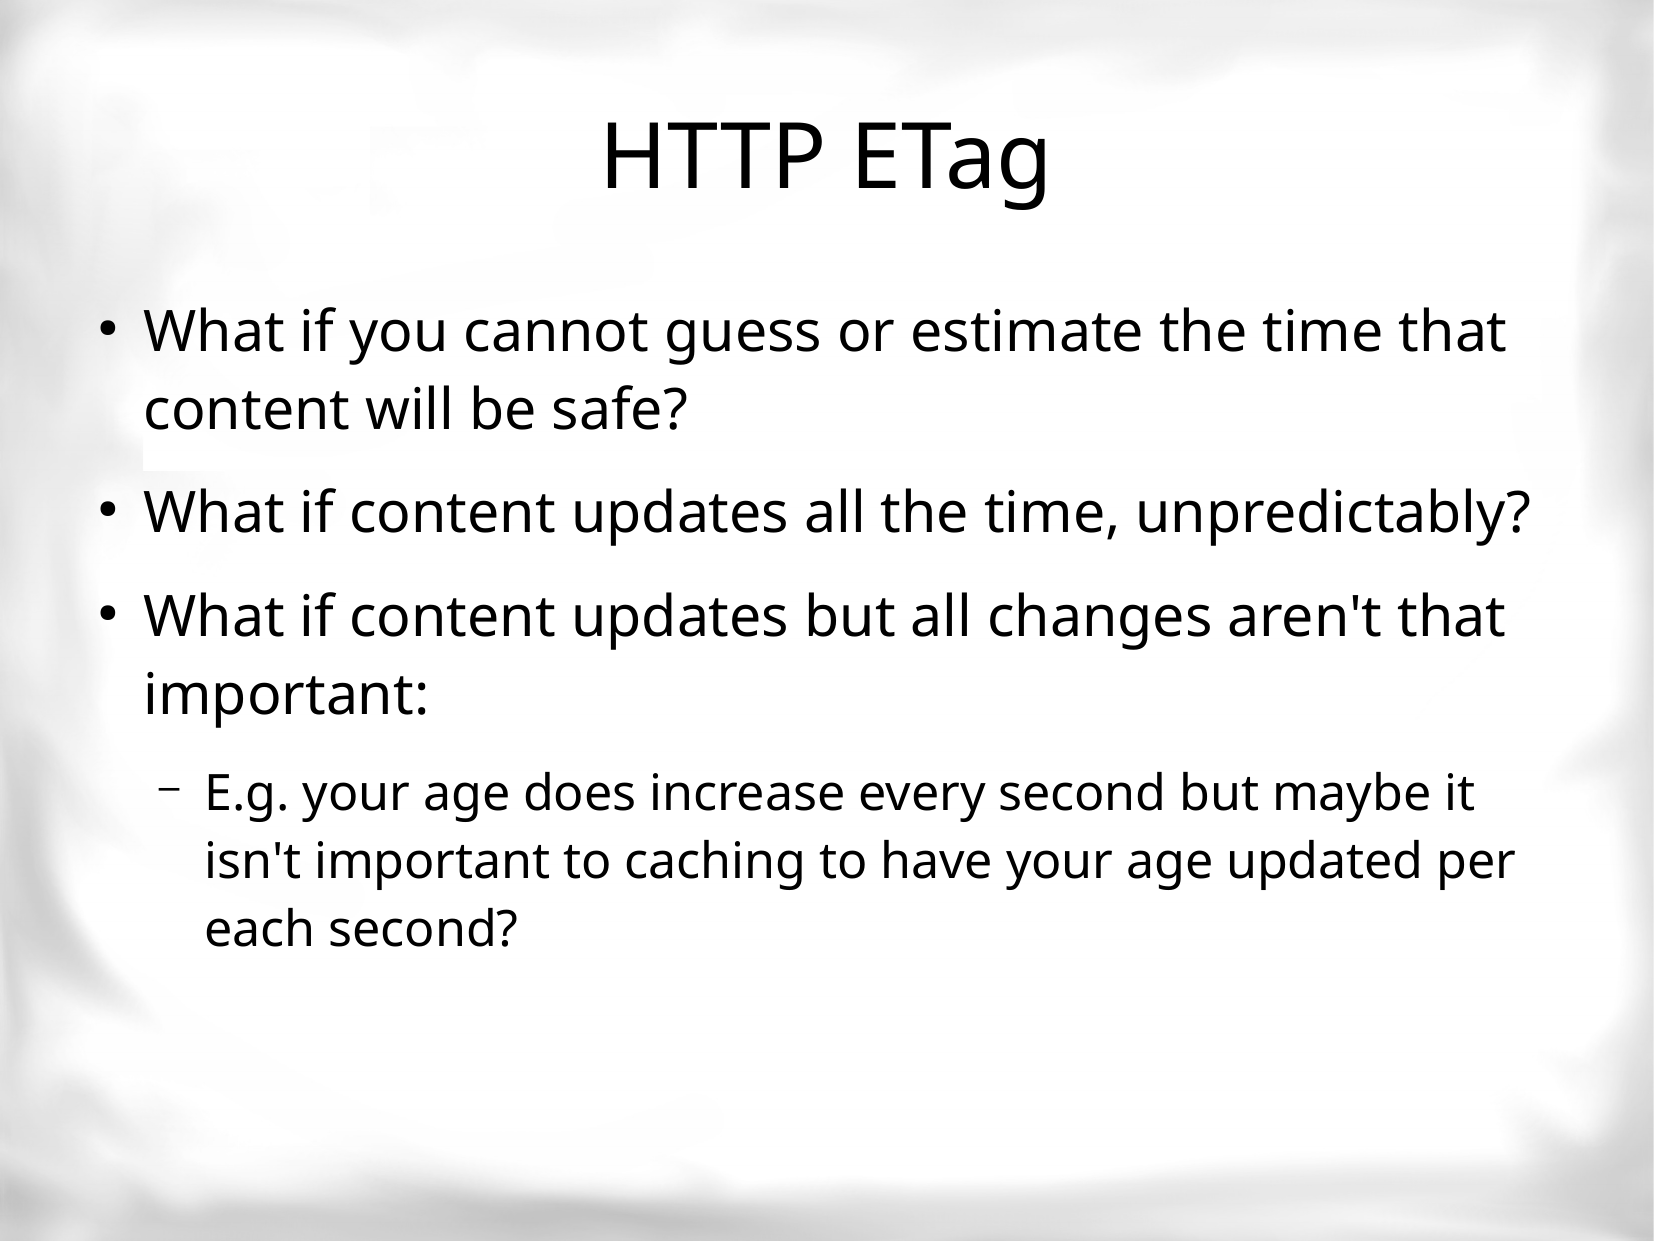

# HTTP ETag
What if you cannot guess or estimate the time that content will be safe?
What if content updates all the time, unpredictably?
What if content updates but all changes aren't that important:
E.g. your age does increase every second but maybe it isn't important to caching to have your age updated per each second?